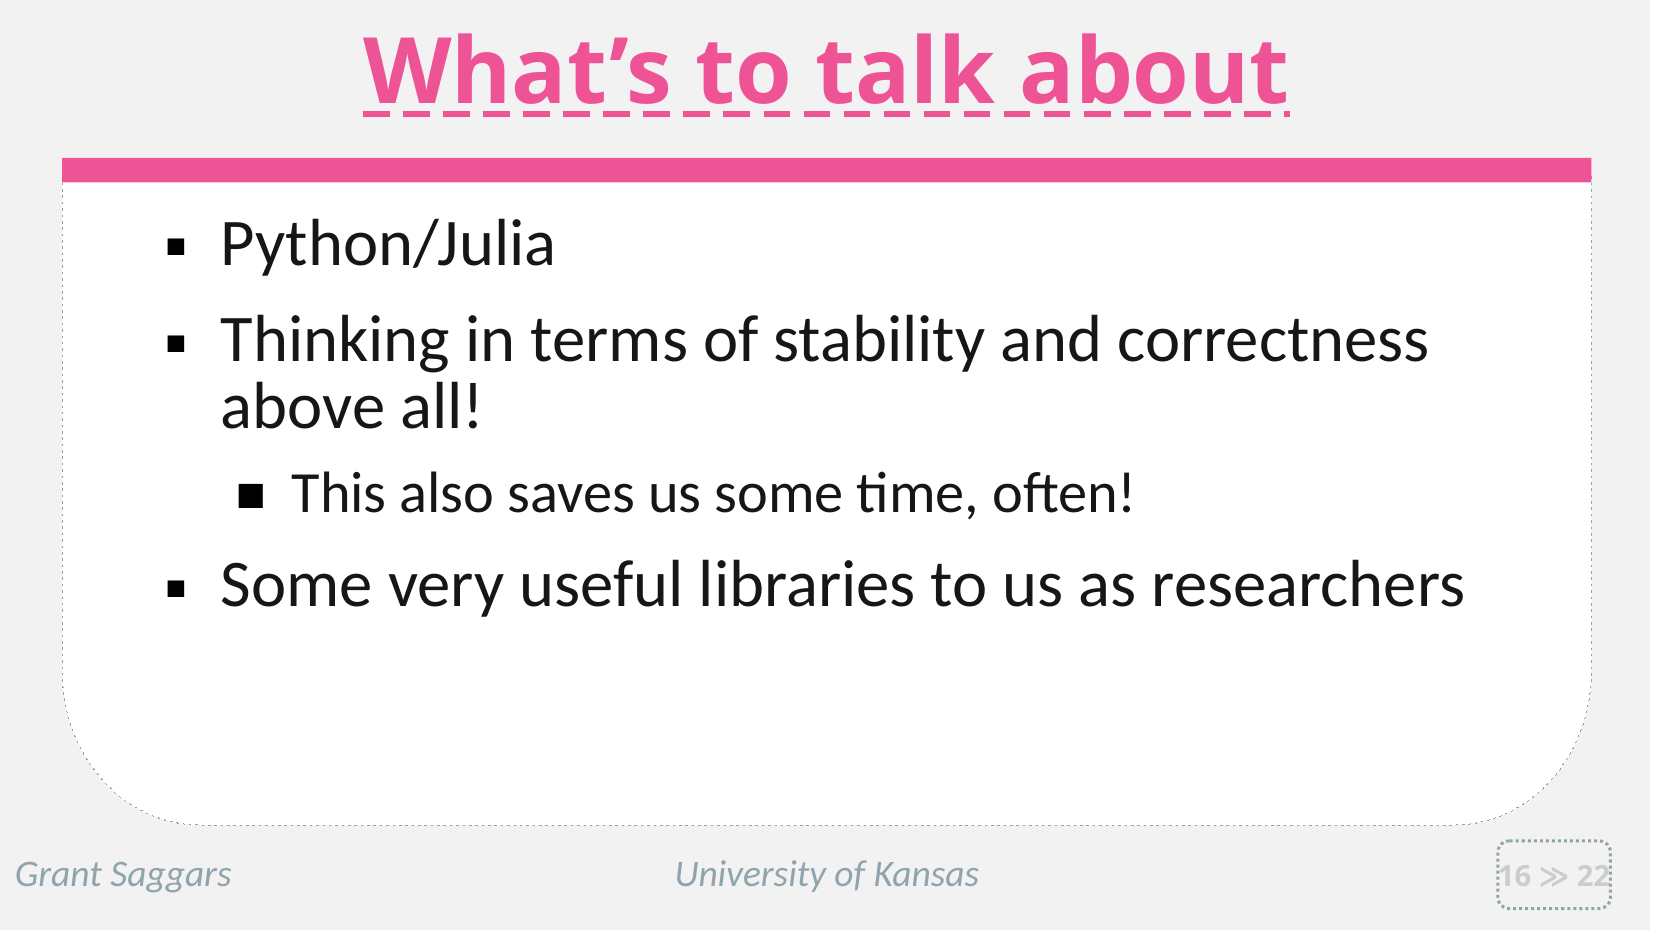

# What’s to talk about
Python/Julia
Thinking in terms of stability and correctness above all!
This also saves us some time, often!
Some very useful libraries to us as researchers